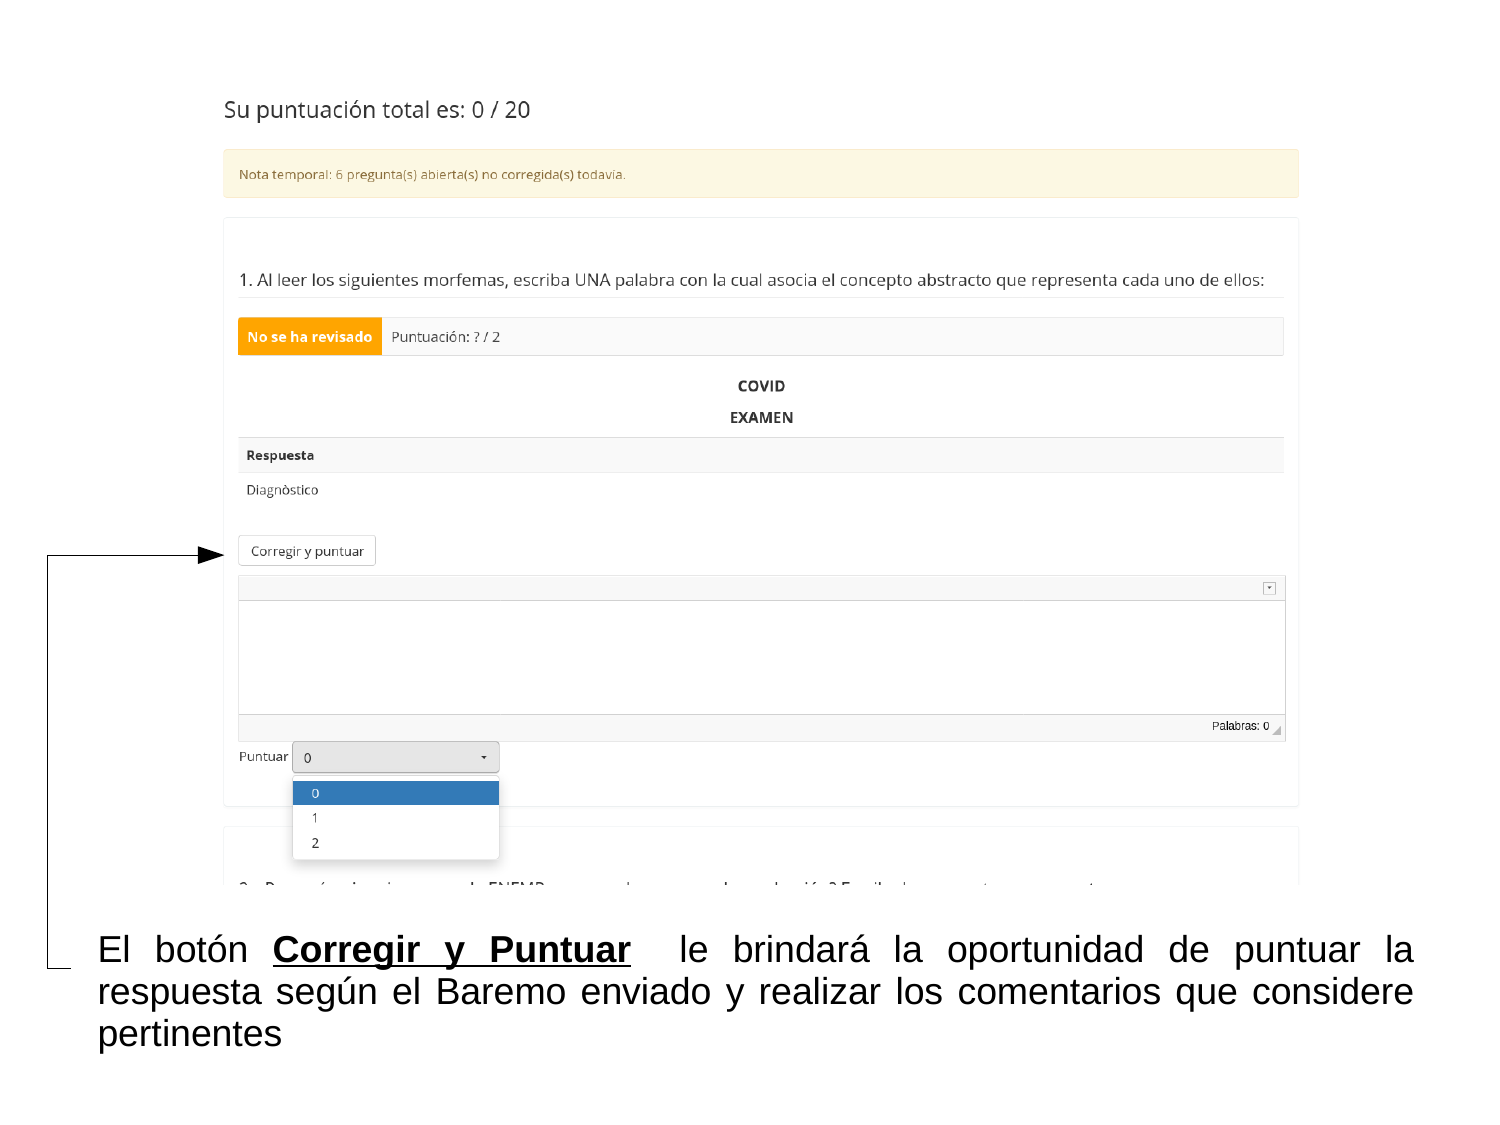

El botón Corregir y Puntuar le brindará la oportunidad de puntuar la respuesta según el Baremo enviado y realizar los comentarios que considere pertinentes